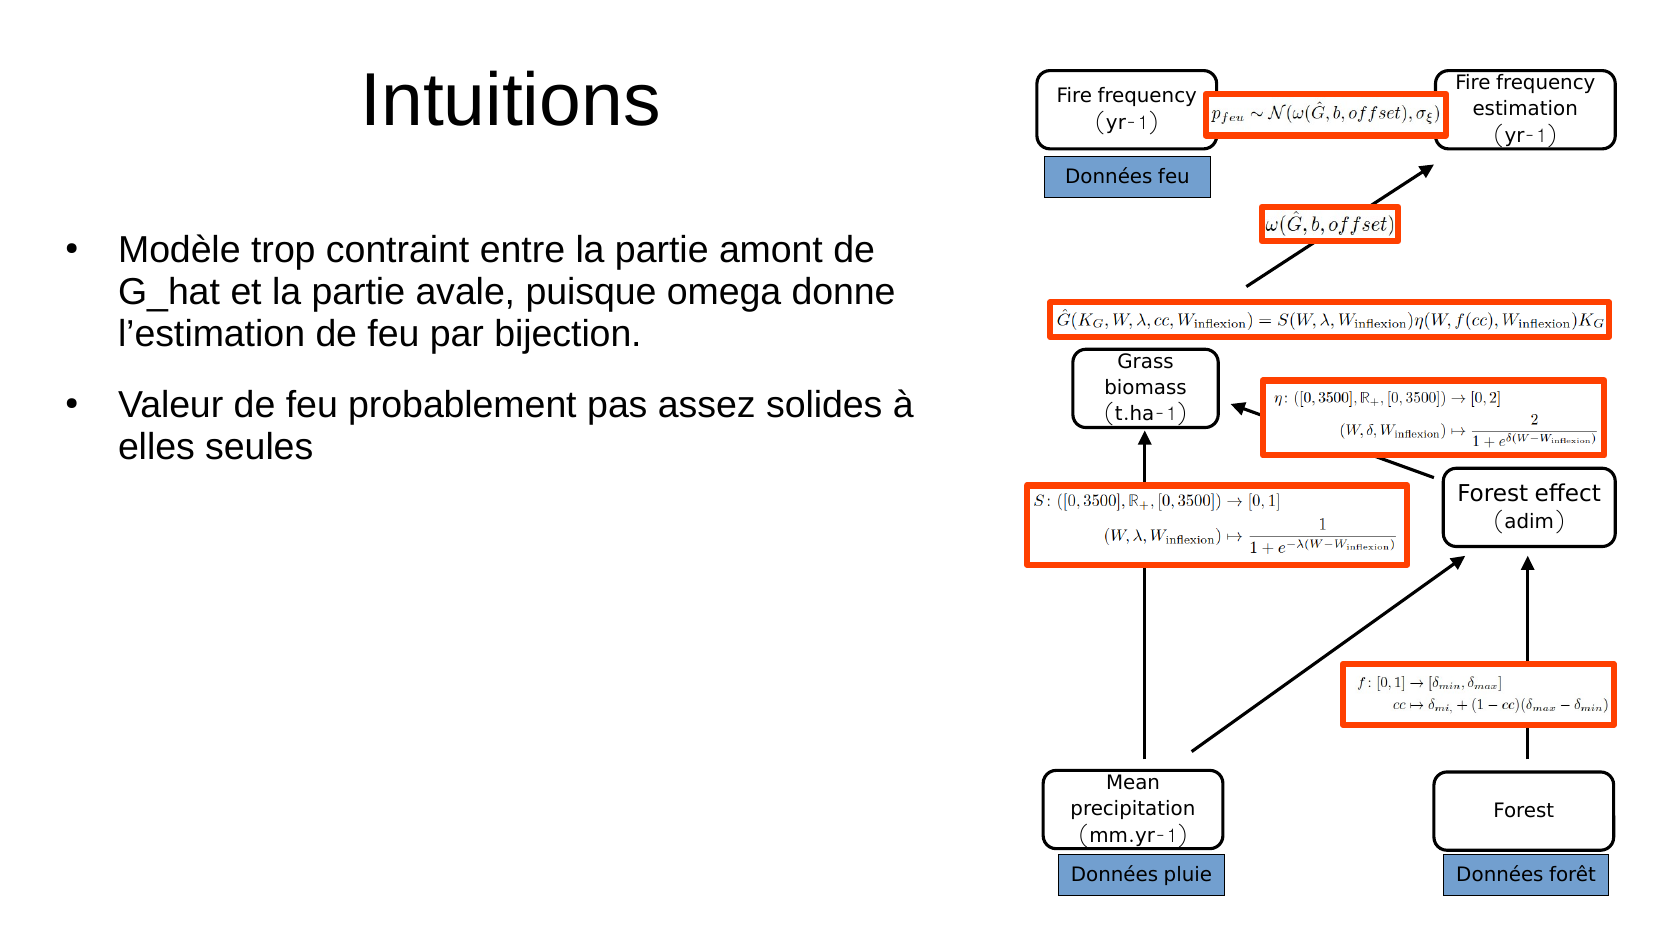

# Intuitions
Modèle trop contraint entre la partie amont de G_hat et la partie avale, puisque omega donne l’estimation de feu par bijection.
Valeur de feu probablement pas assez solides à elles seules